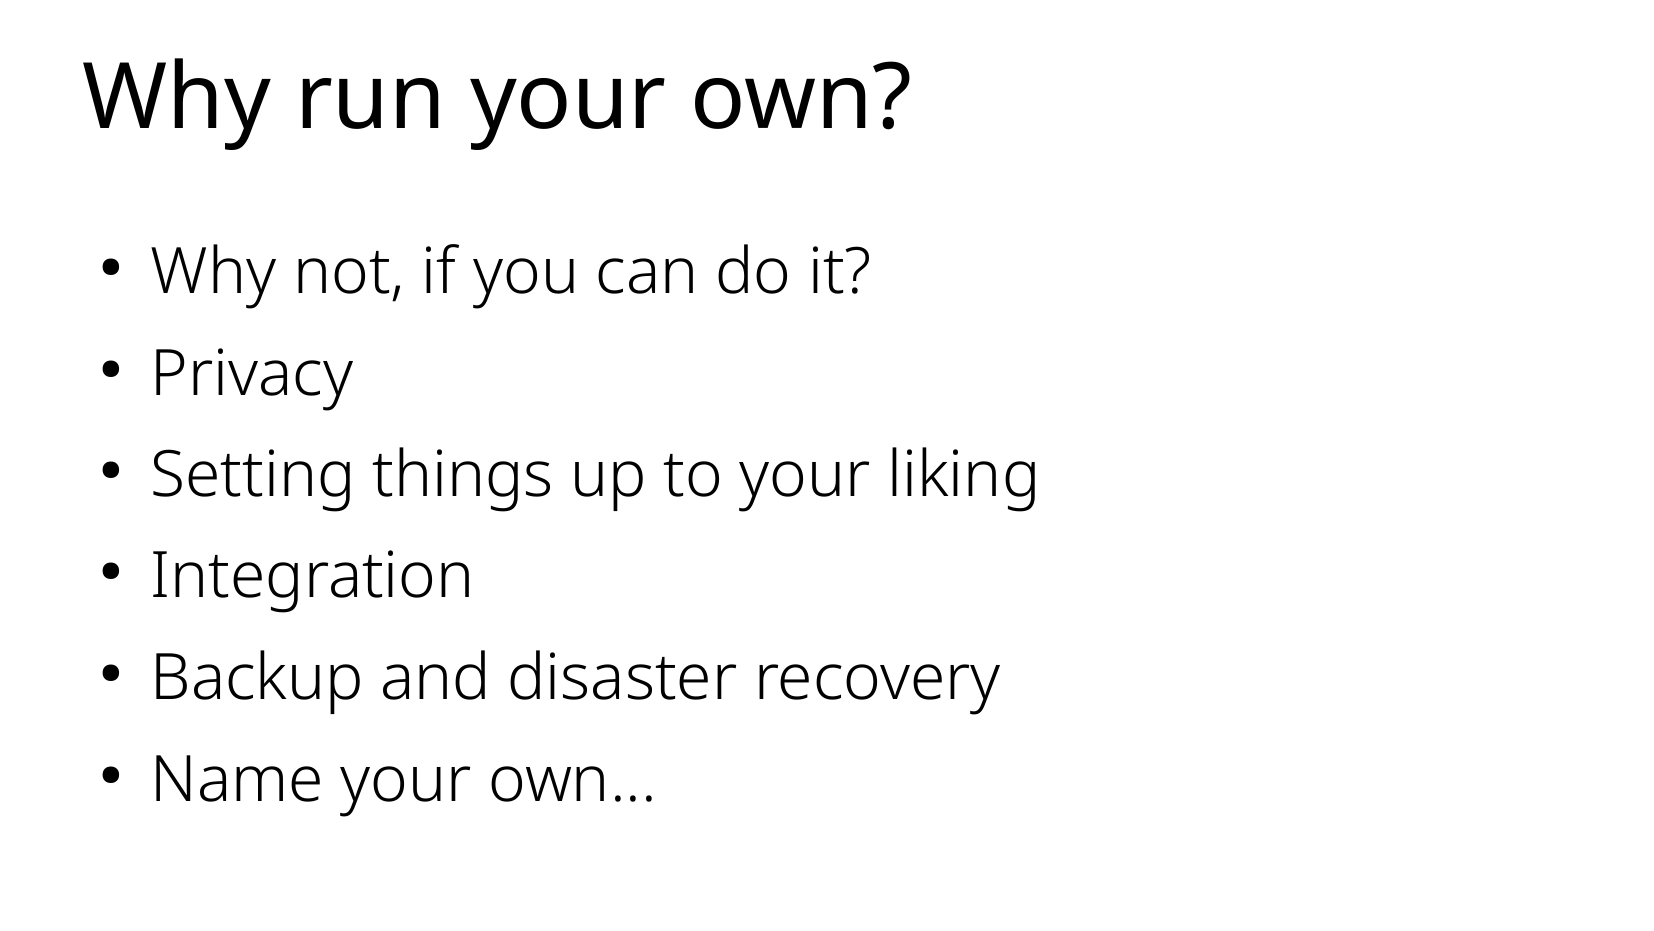

# Why run your own?
Why not, if you can do it?
Privacy
Setting things up to your liking
Integration
Backup and disaster recovery
Name your own...